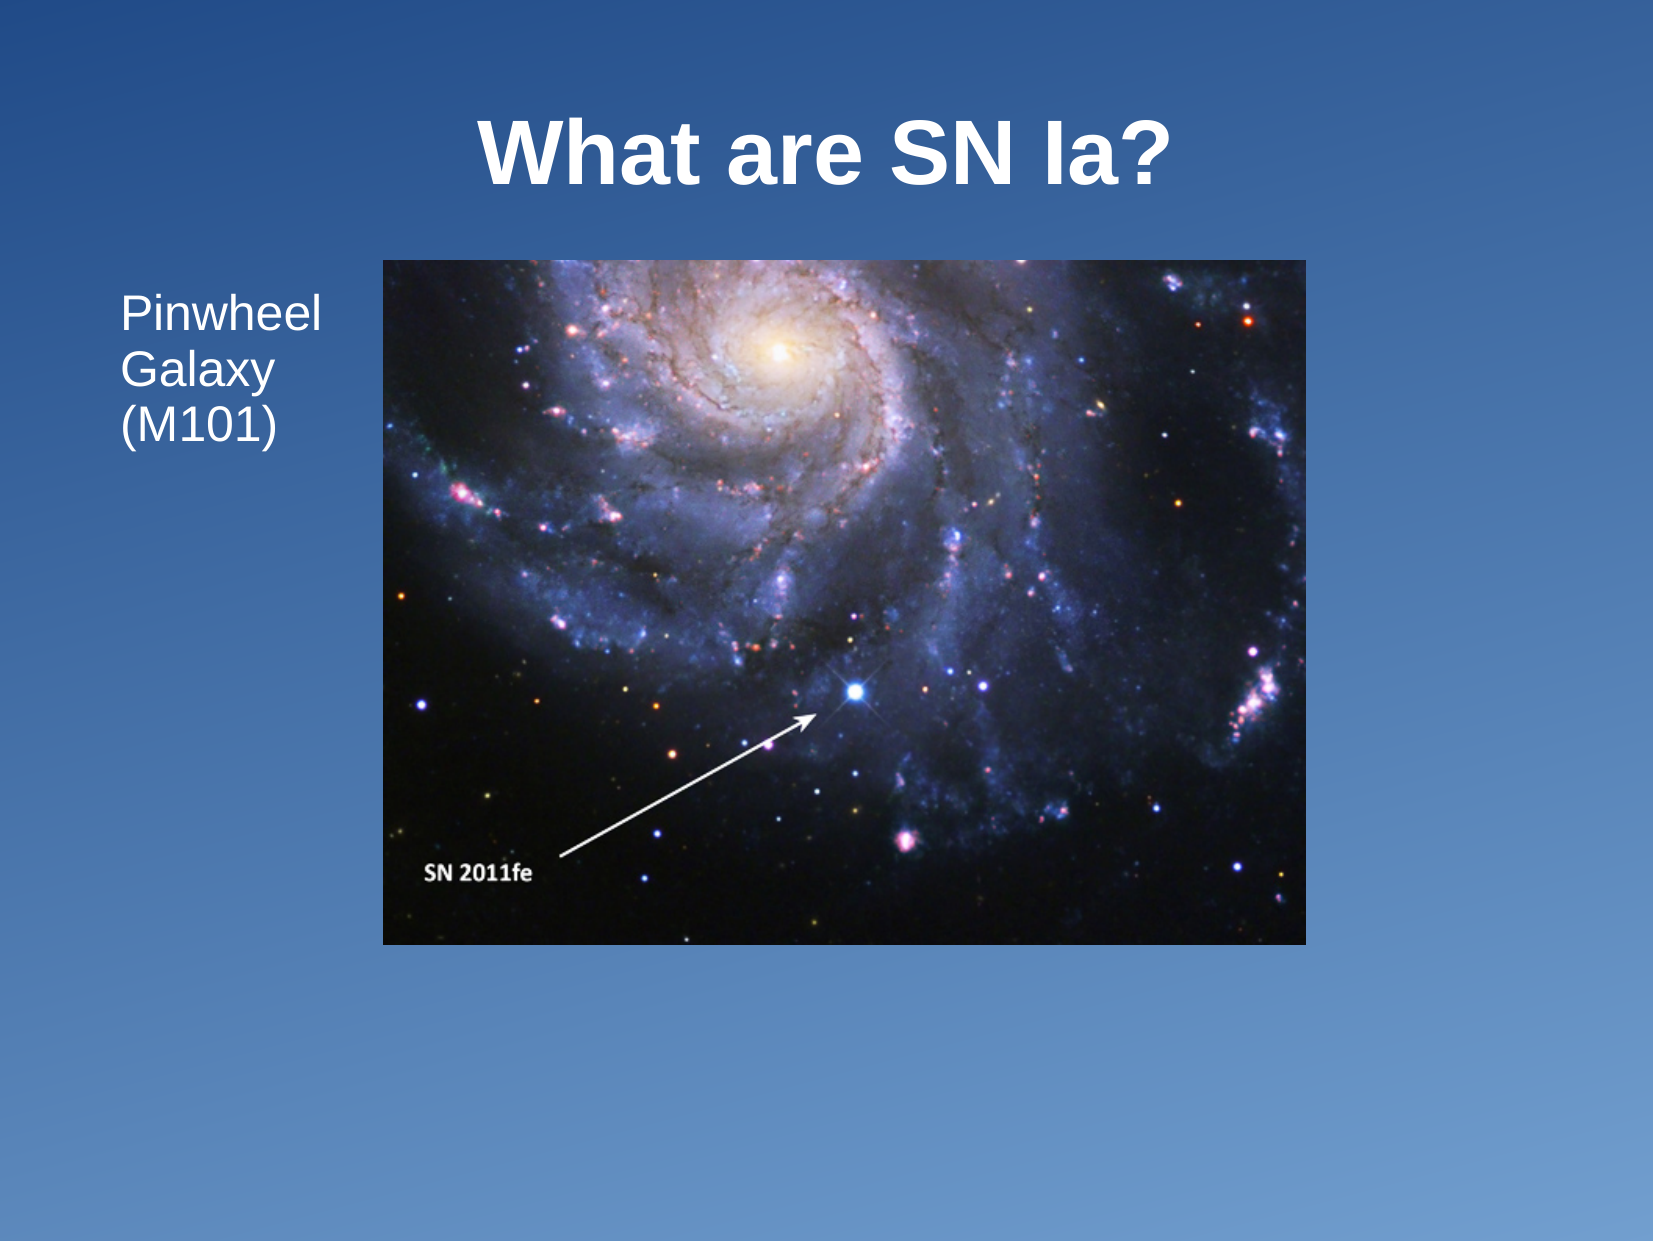

# What are SN Ia?
Pinwheel Galaxy (M101)